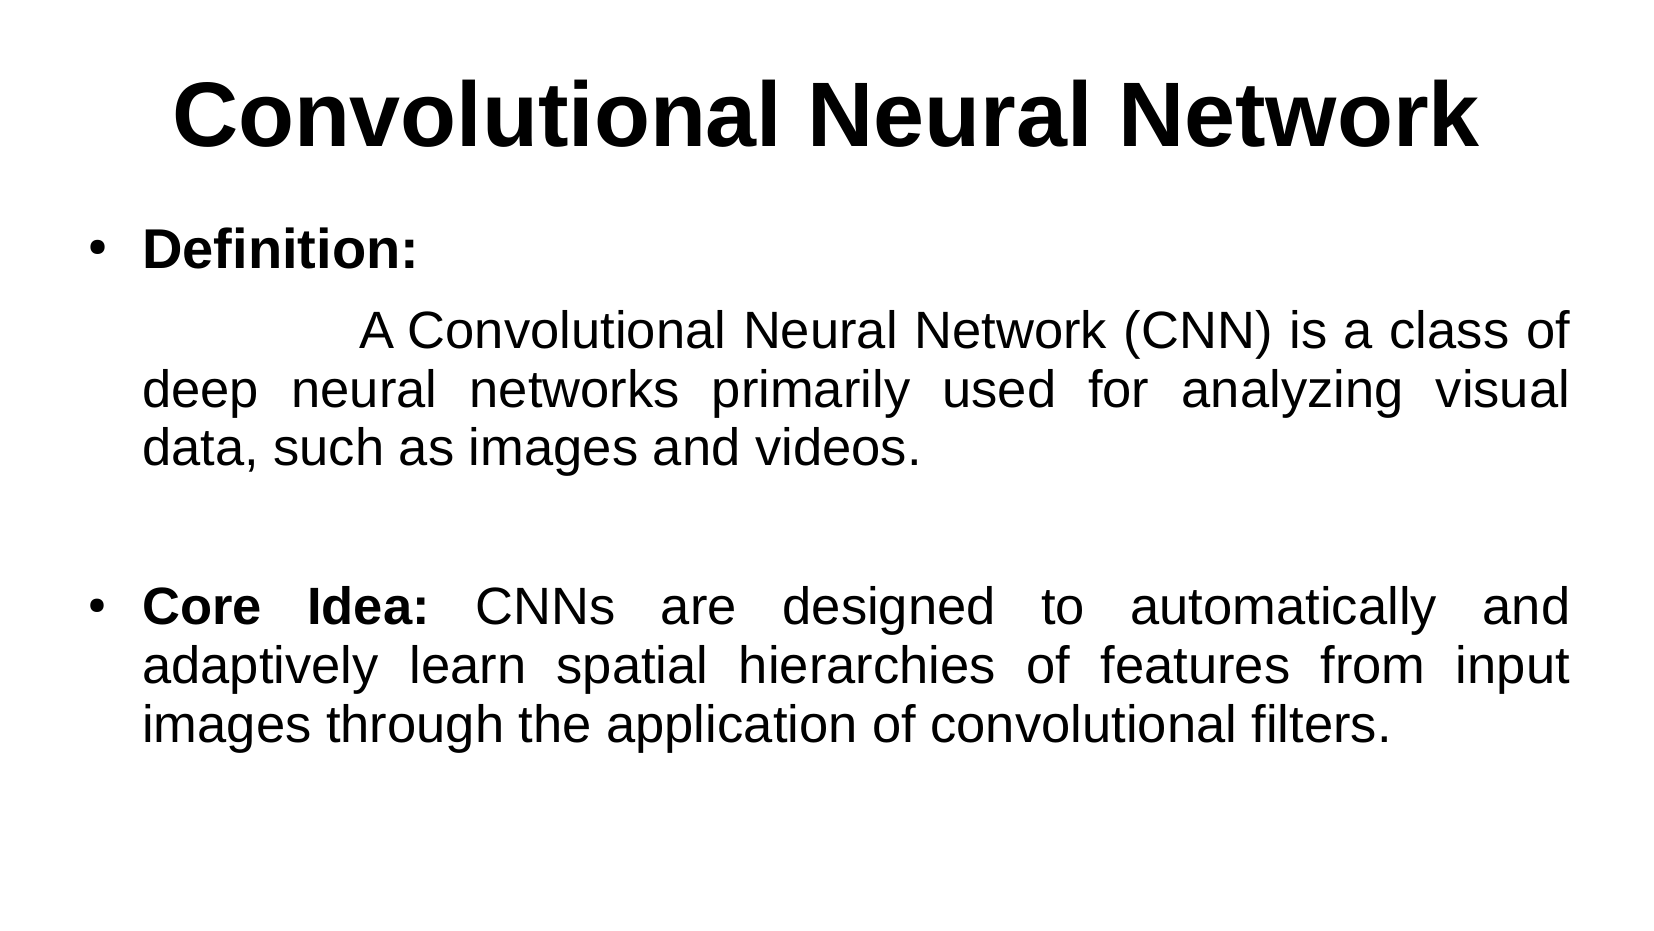

# Convolutional Neural Network
Definition:
 A Convolutional Neural Network (CNN) is a class of deep neural networks primarily used for analyzing visual data, such as images and videos.
Core Idea: CNNs are designed to automatically and adaptively learn spatial hierarchies of features from input images through the application of convolutional filters.